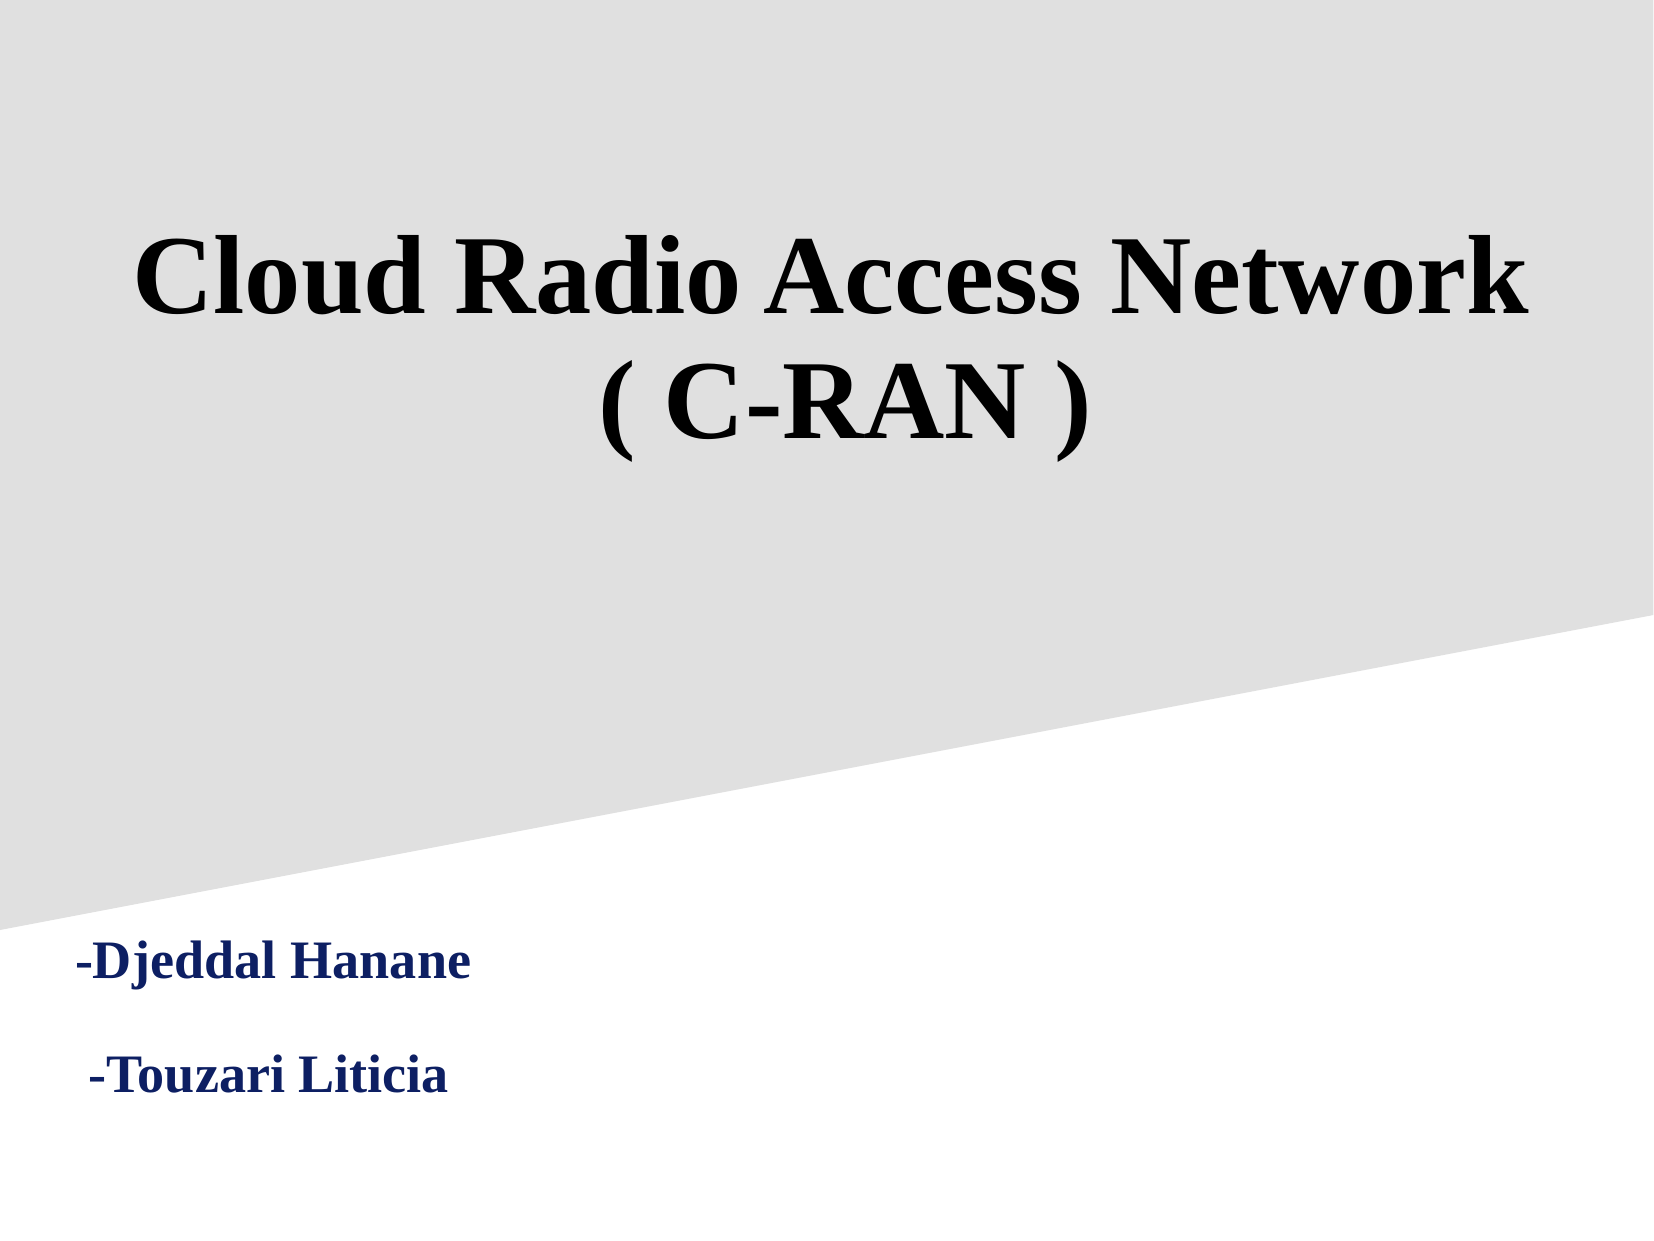

# Cloud Radio Access Network ( C-RAN )
-Djeddal Hanane
 -Touzari Liticia